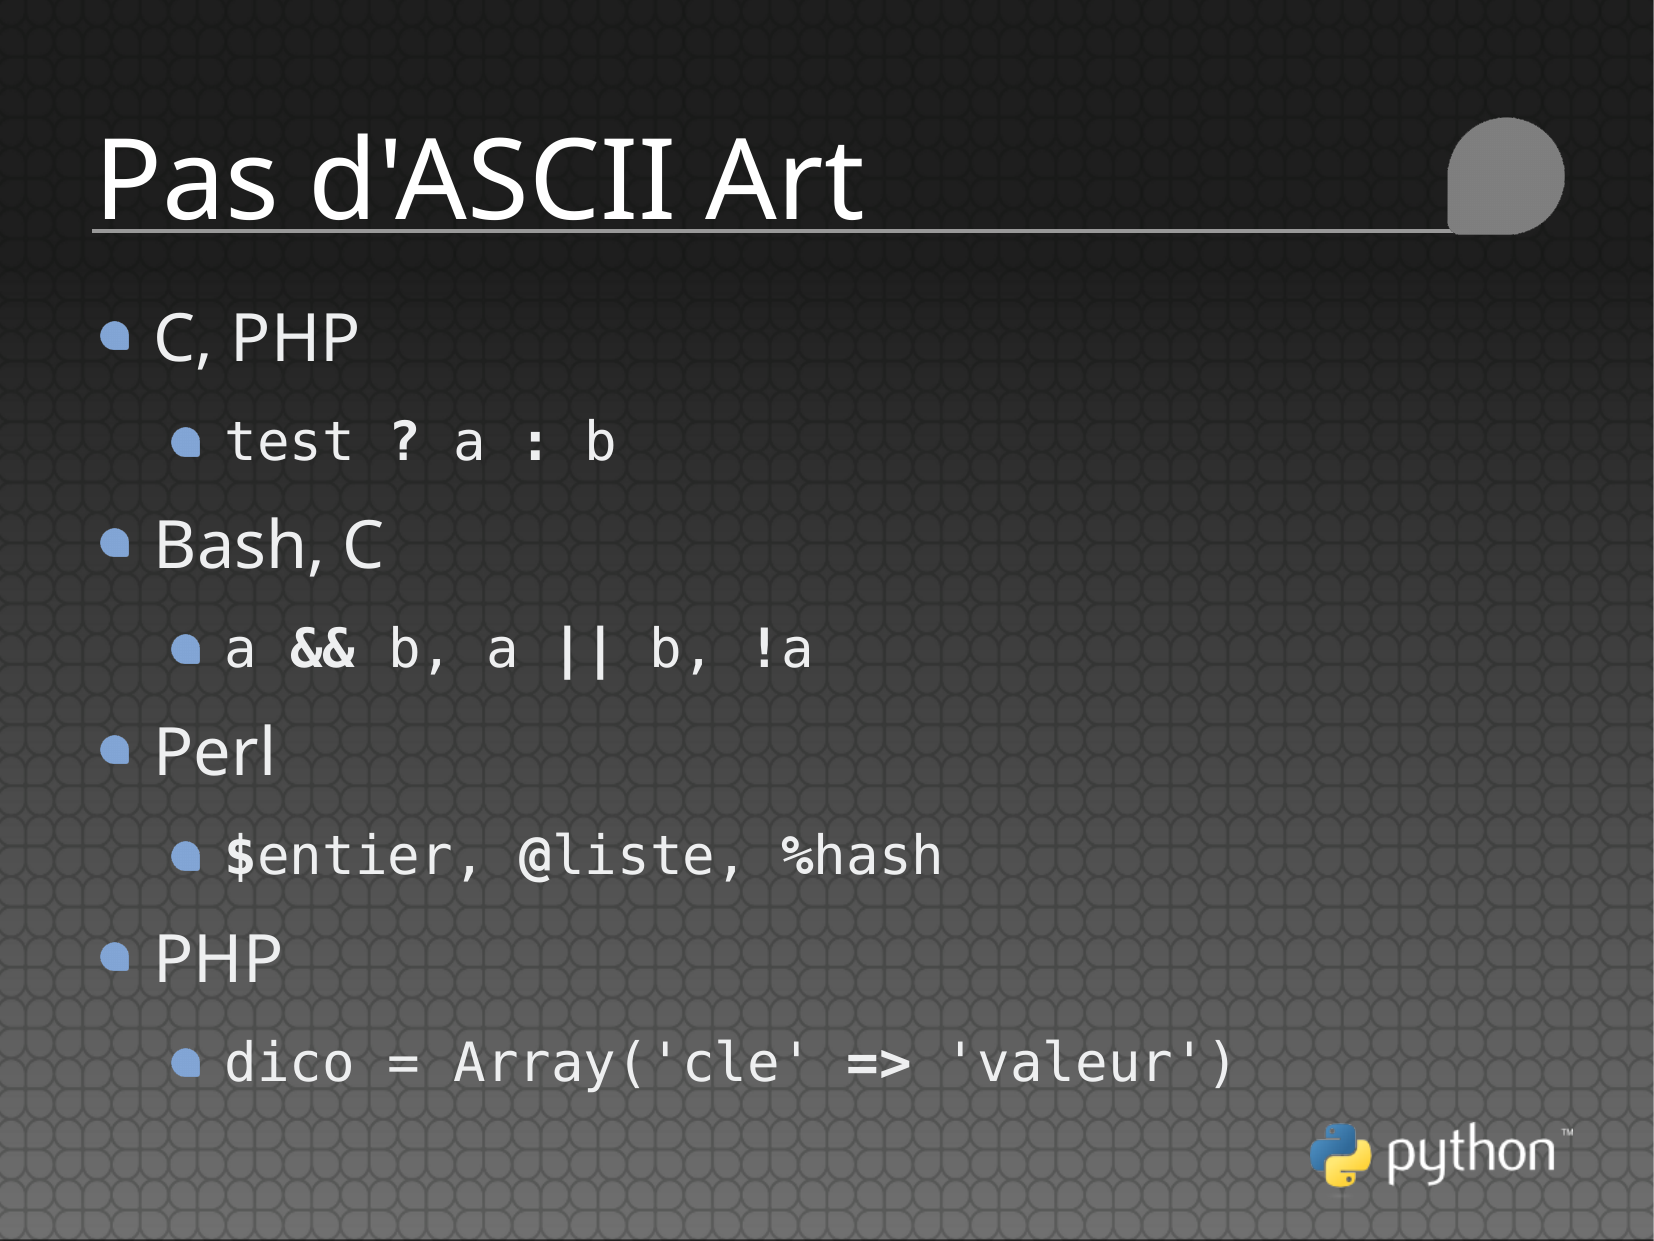

Pas d'ASCII Art
# C, PHP
test ? a : b
Bash, C
a && b, a || b, !a
Perl
$entier, @liste, %hash
PHP
dico = Array('cle' => 'valeur')